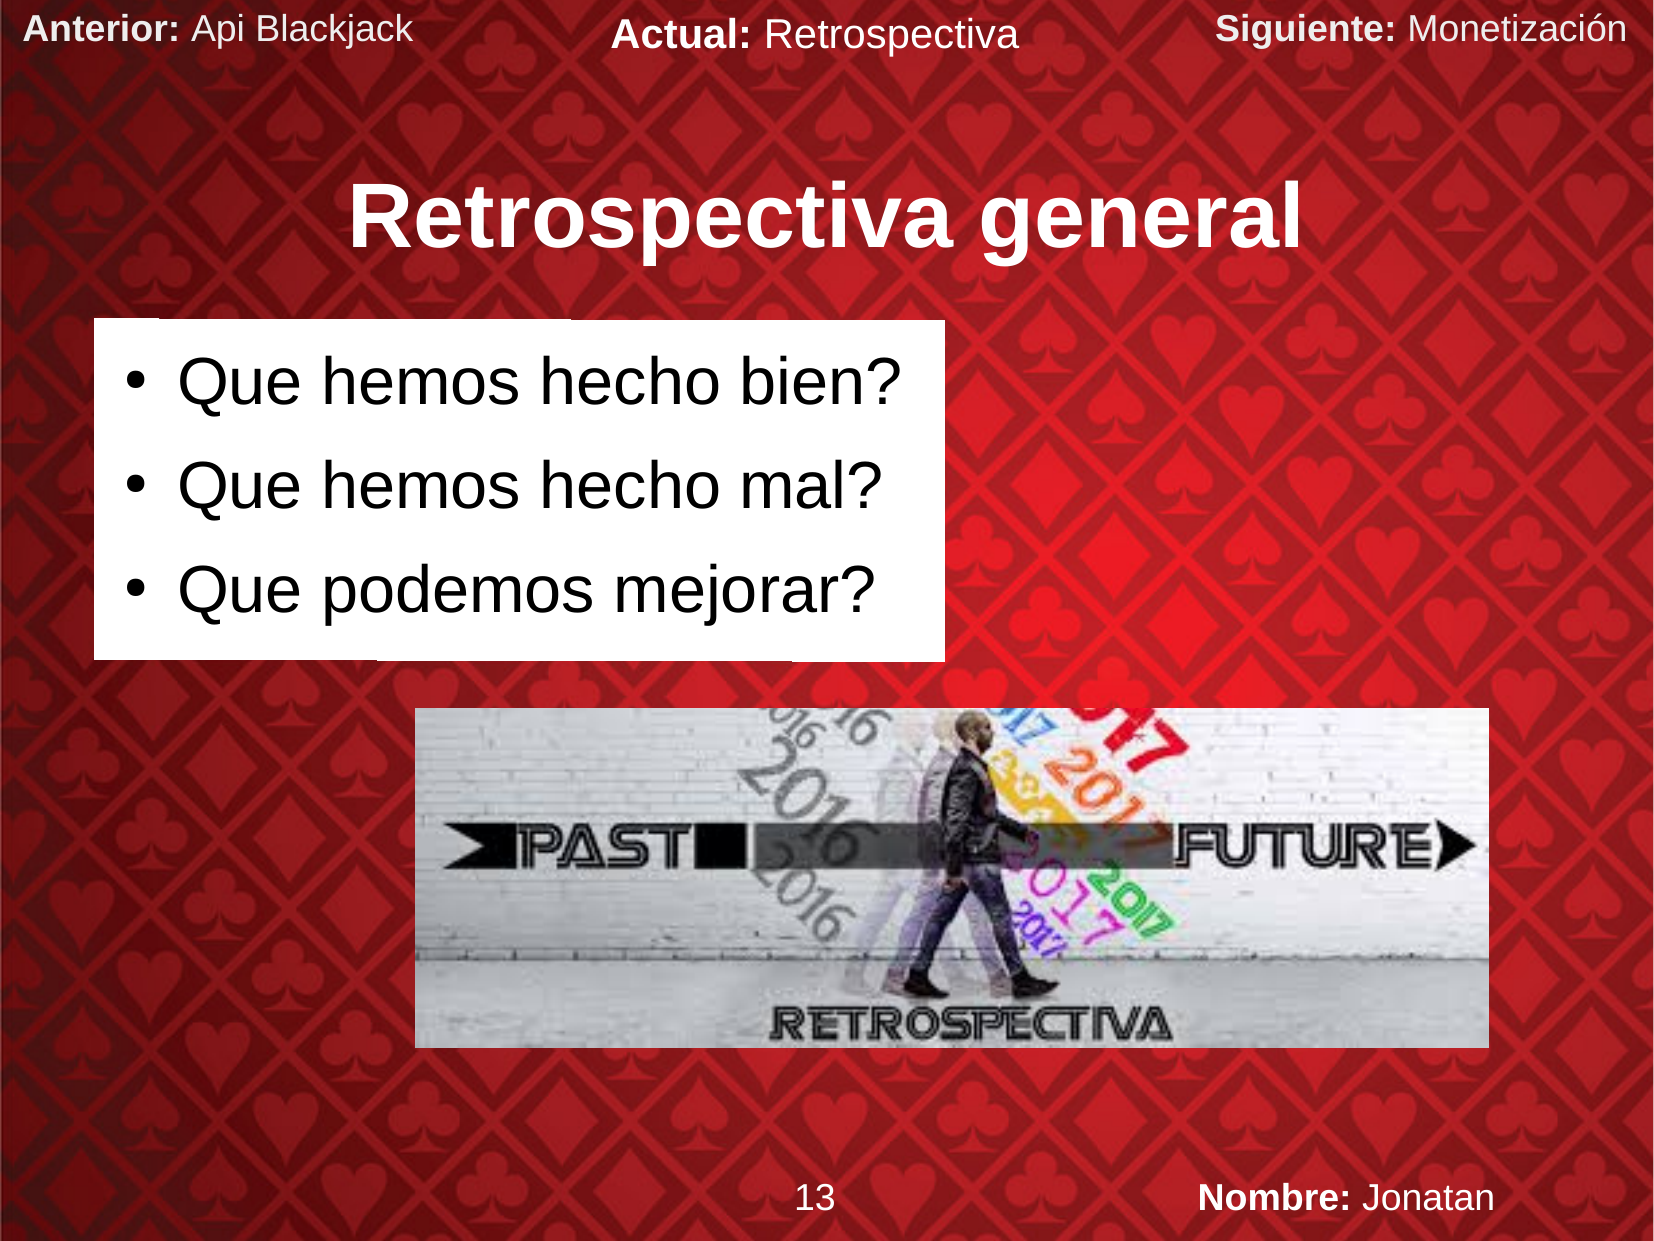

Actual: Retrospectiva
 Anterior: Api Blackjack
 Siguiente: Monetización
# Retrospectiva general
Que hemos hecho bien?
Que hemos hecho mal?
Que podemos mejorar?
13
Nombre: Jonatan